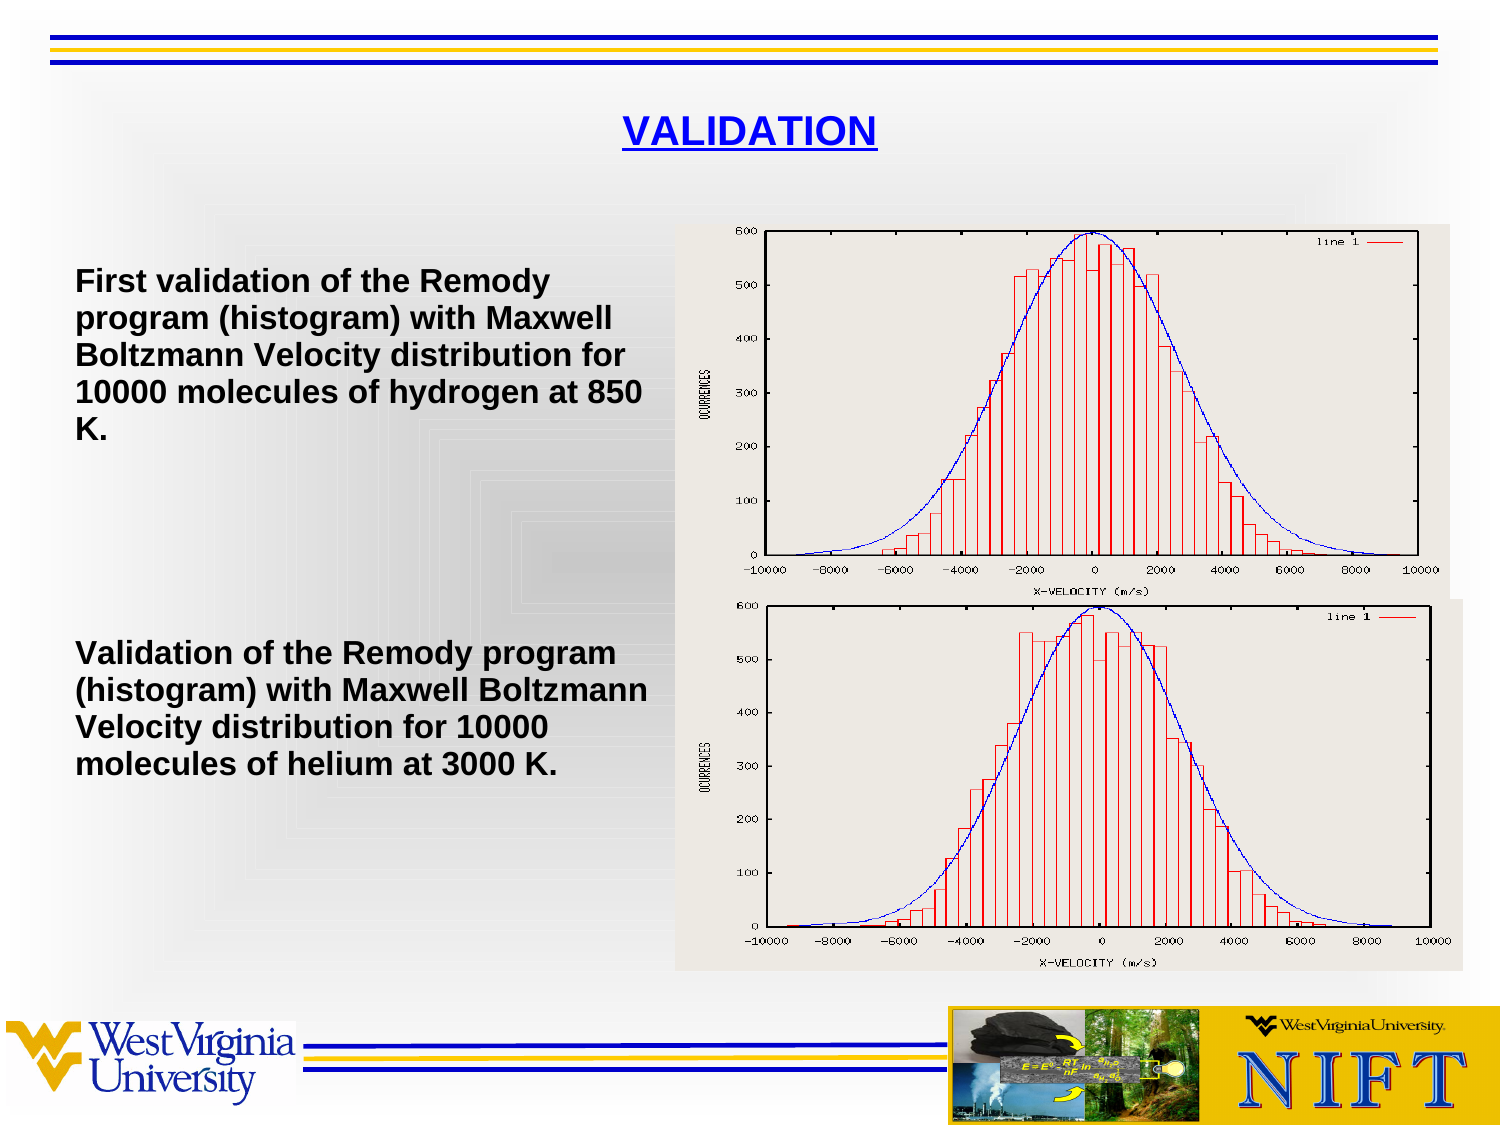

# VALIDATION
First validation of the Remody program (histogram) with Maxwell Boltzmann Velocity distribution for 10000 molecules of hydrogen at 850 K.
Validation of the Remody program (histogram) with Maxwell Boltzmann Velocity distribution for 10000 molecules of helium at 3000 K.